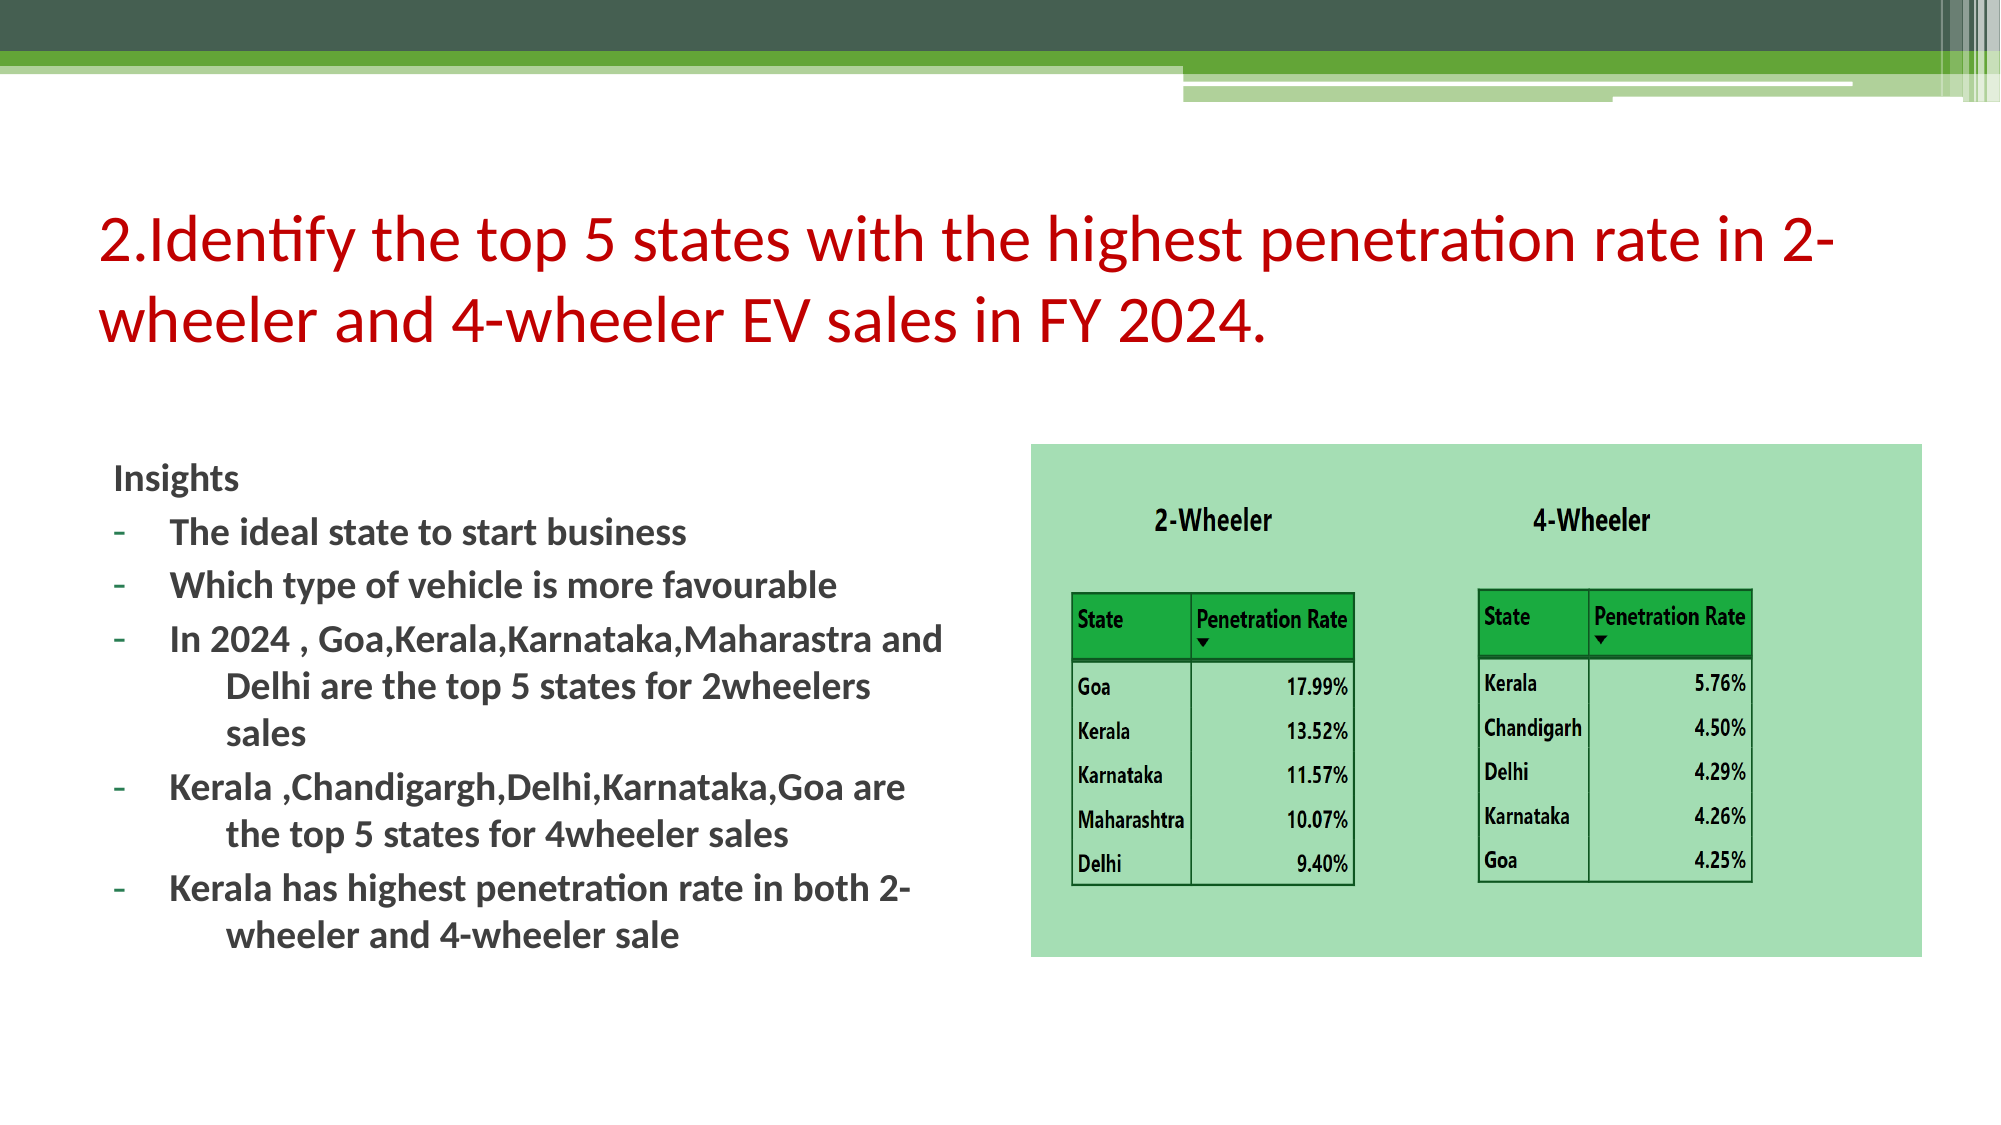

# 2.Identify the top 5 states with the highest penetration rate in 2-wheeler and 4-wheeler EV sales in FY 2024.
Insights
The ideal state to start business
Which type of vehicle is more favourable
In 2024 , Goa,Kerala,Karnataka,Maharastra and Delhi are the top 5 states for 2wheelers sales
Kerala ,Chandigargh,Delhi,Karnataka,Goa are the top 5 states for 4wheeler sales
Kerala has highest penetration rate in both 2-wheeler and 4-wheeler sale